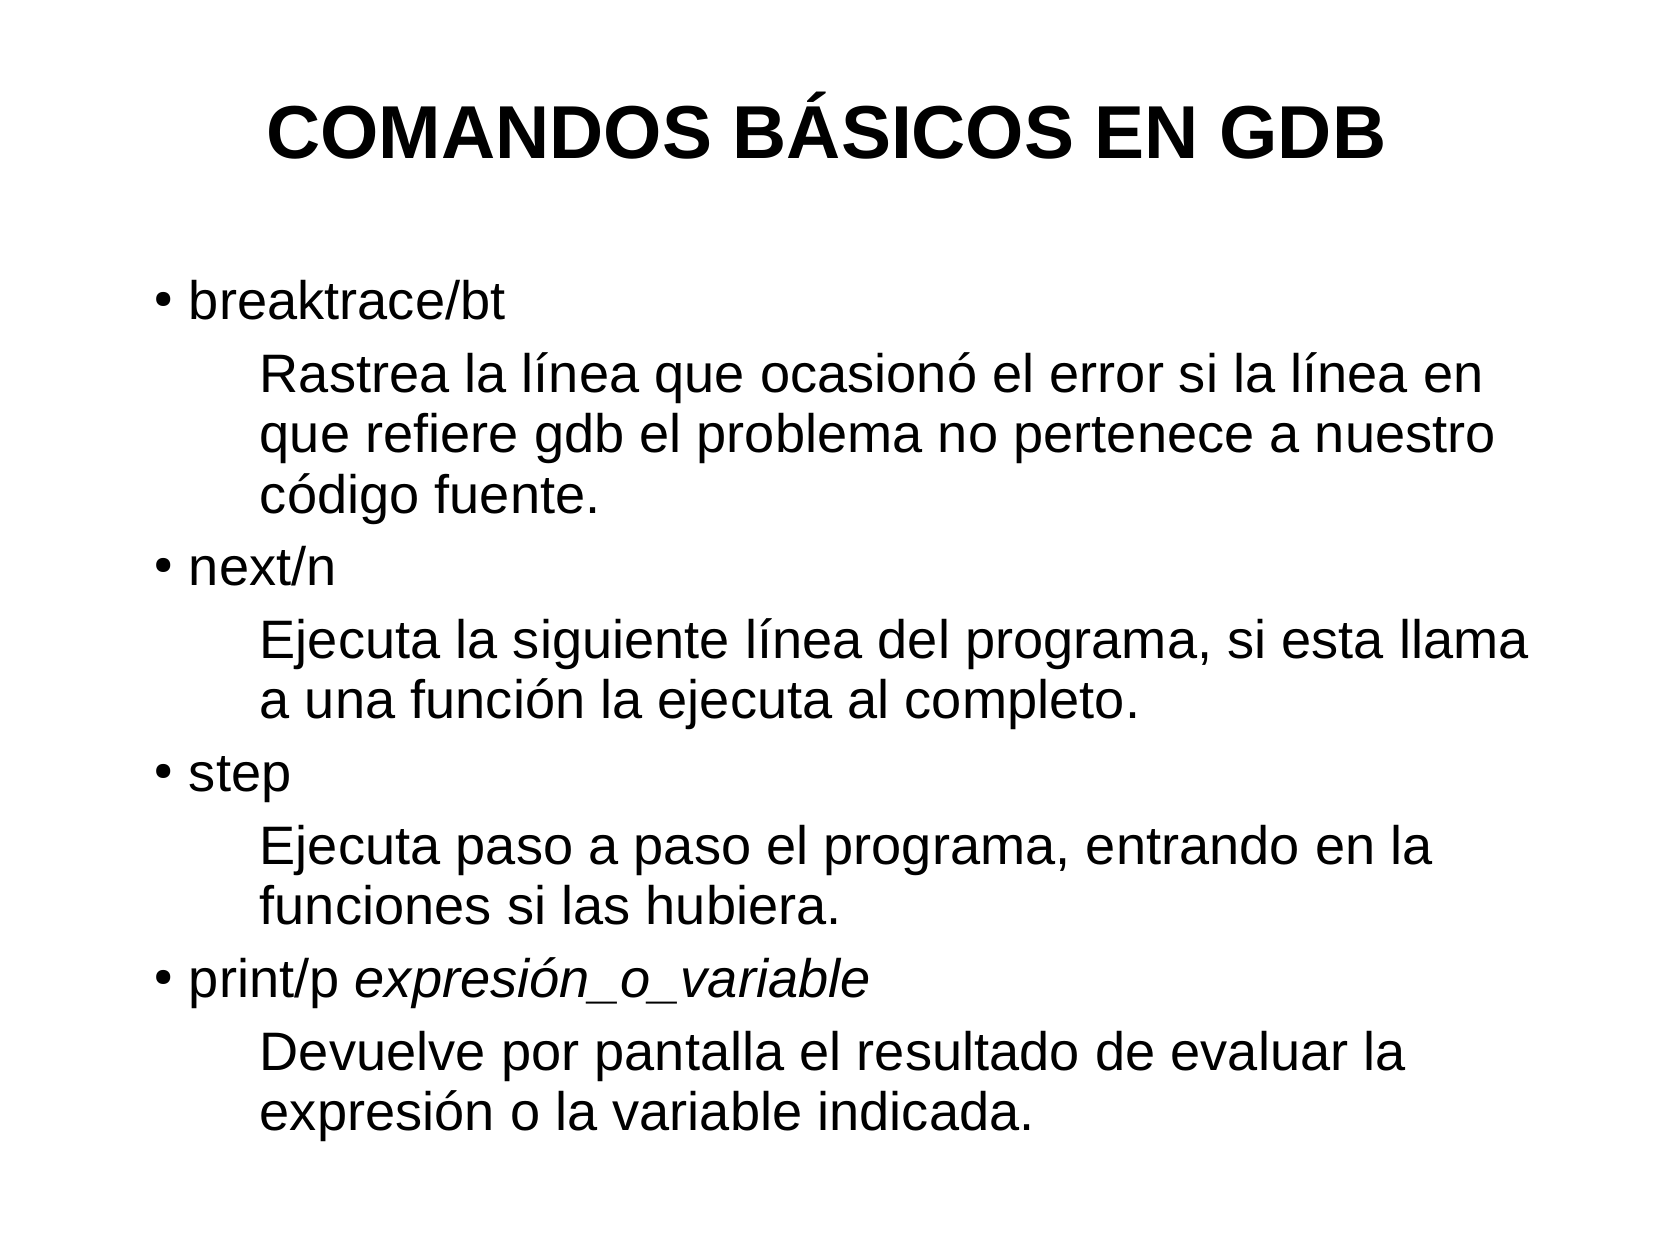

# COMANDOS BÁSICOS EN GDB
breaktrace/bt
Rastrea la línea que ocasionó el error si la línea en que refiere gdb el problema no pertenece a nuestro código fuente.
next/n
Ejecuta la siguiente línea del programa, si esta llama a una función la ejecuta al completo.
step
Ejecuta paso a paso el programa, entrando en la funciones si las hubiera.
print/p expresión_o_variable
Devuelve por pantalla el resultado de evaluar la expresión o la variable indicada.